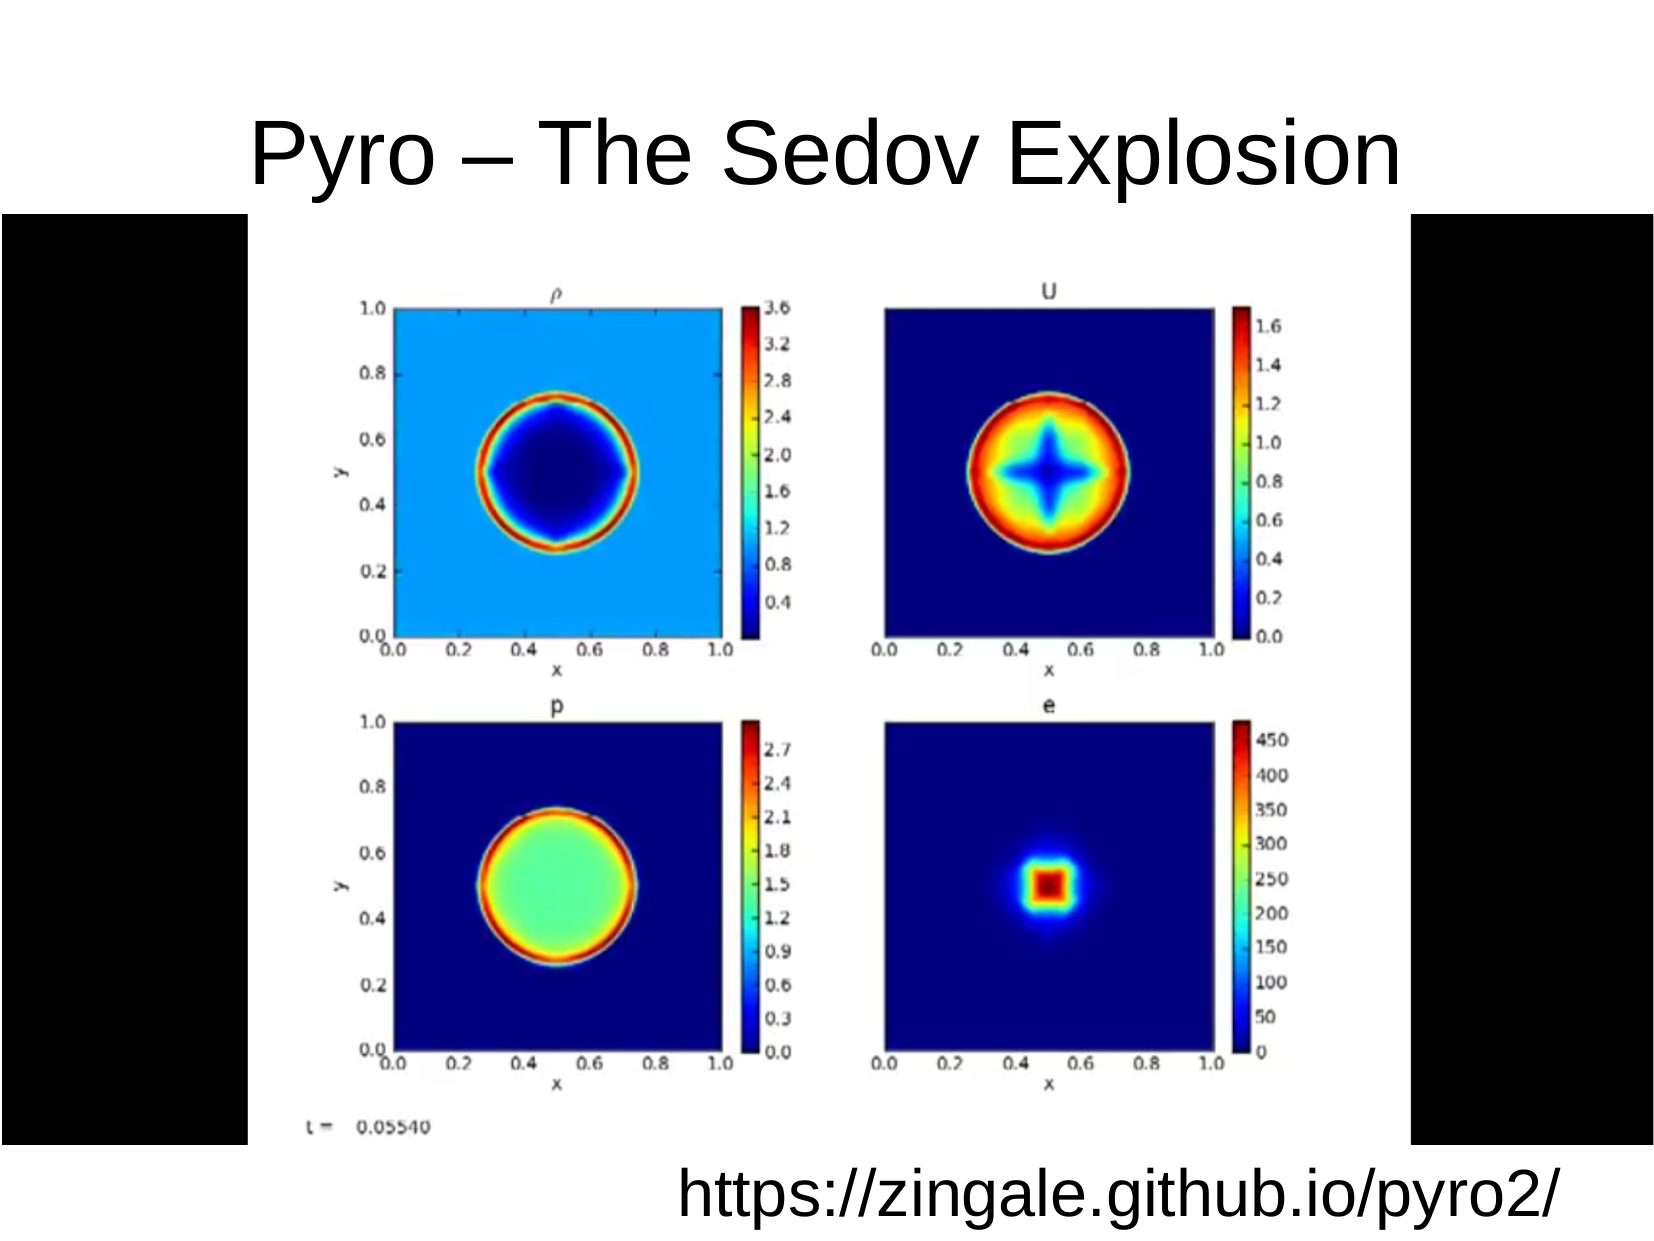

# Pyro – The Sedov Explosion
https://zingale.github.io/pyro2/